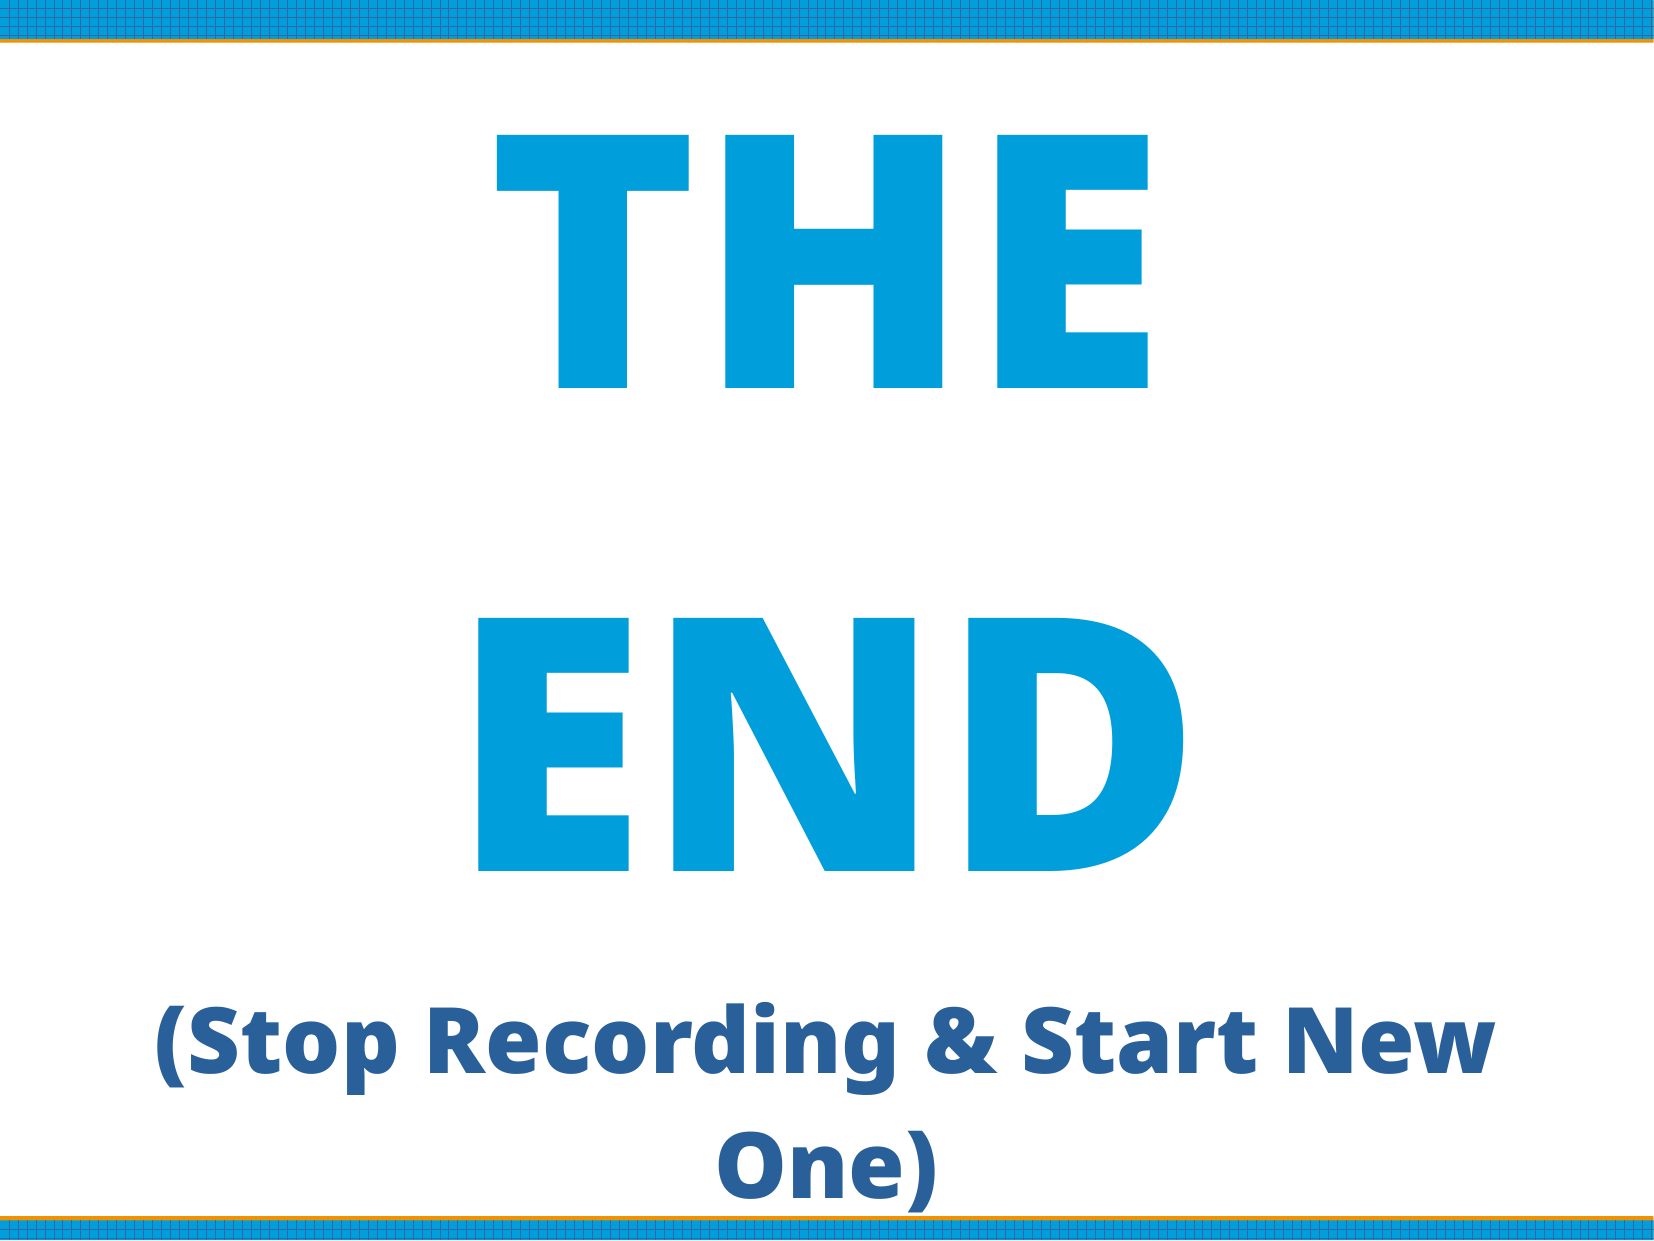

# THE END
(Stop Recording & Start New One)